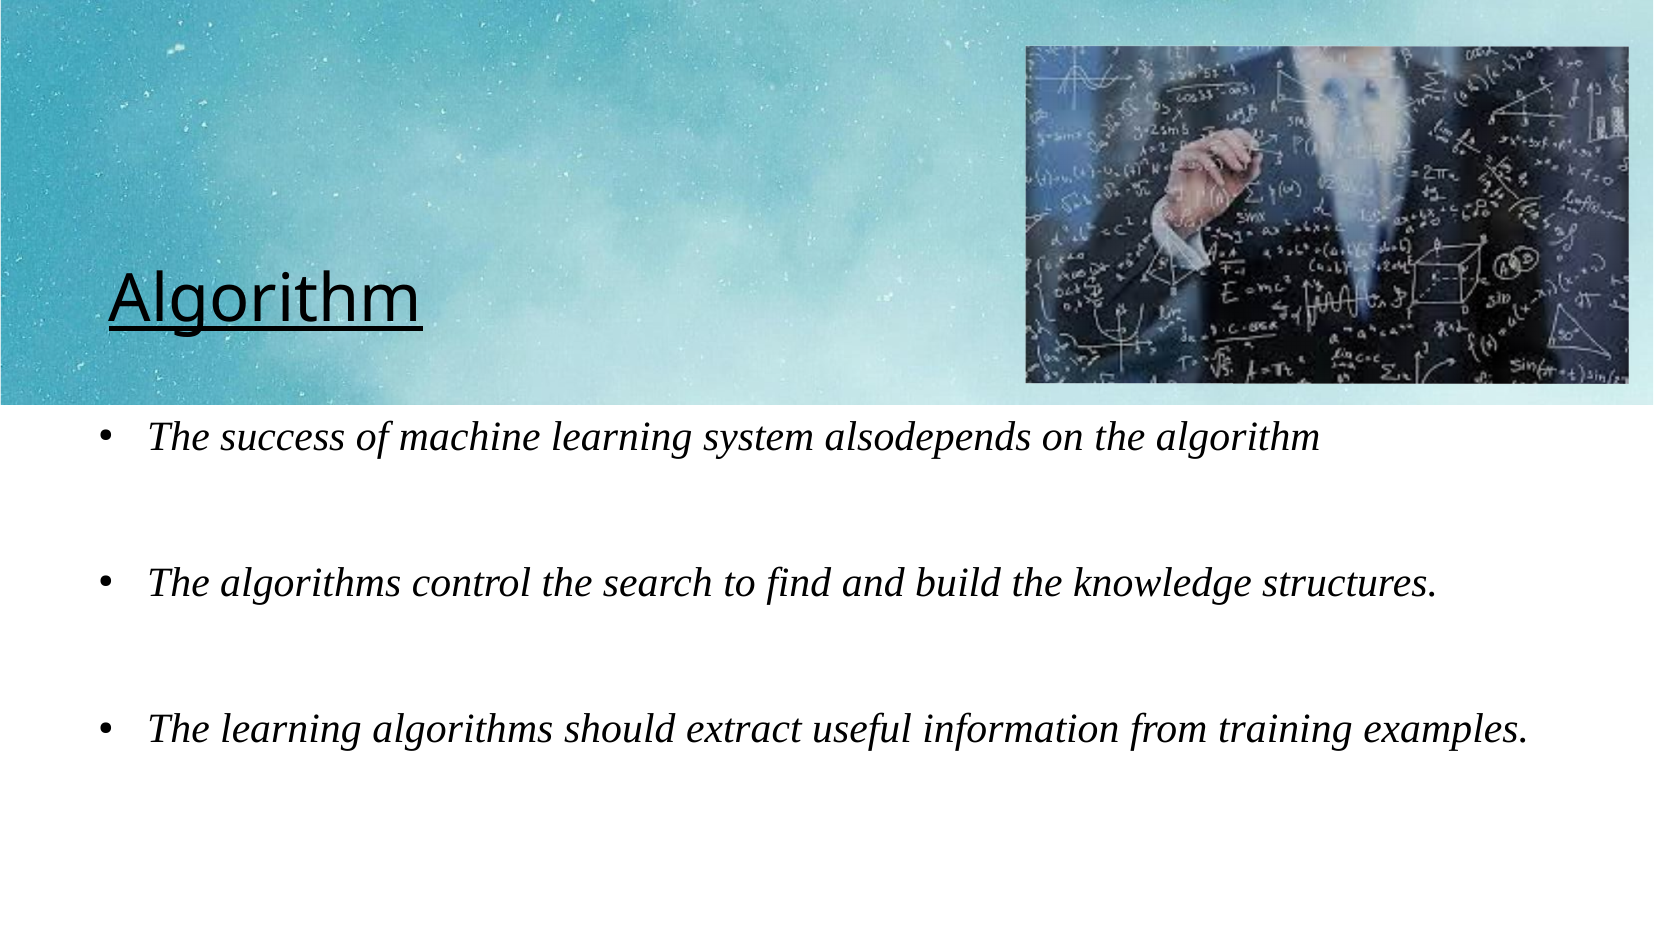

# Algorithm
The success of machine learning system alsodepends on the algorithm
The algorithms control the search to find and build the knowledge structures.
The learning algorithms should extract useful information from training examples.